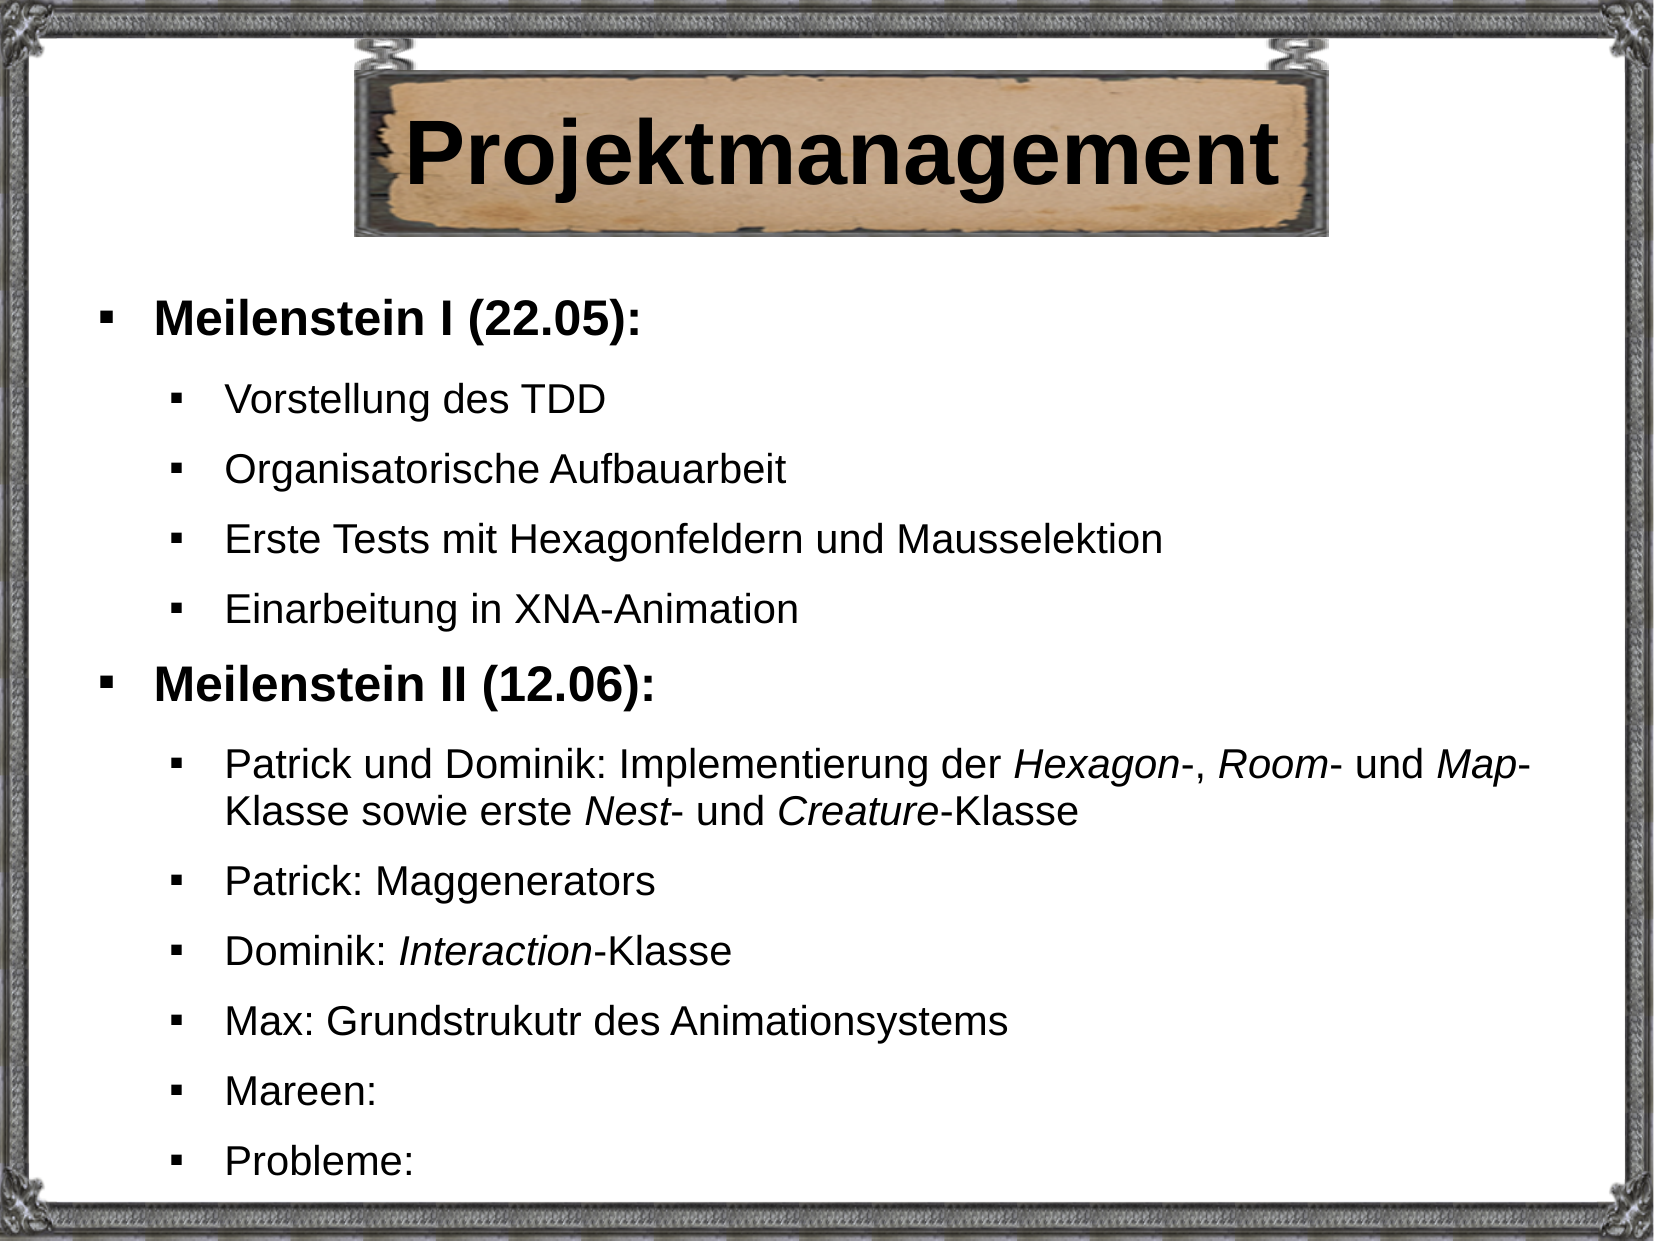

# Projektmanagement
Meilenstein I (22.05):
Vorstellung des TDD
Organisatorische Aufbauarbeit
Erste Tests mit Hexagonfeldern und Mausselektion
Einarbeitung in XNA-Animation
Meilenstein II (12.06):
Patrick und Dominik: Implementierung der Hexagon-, Room- und Map-Klasse sowie erste Nest- und Creature-Klasse
Patrick: Maggenerators
Dominik: Interaction-Klasse
Max: Grundstrukutr des Animationsystems
Mareen:
Probleme: